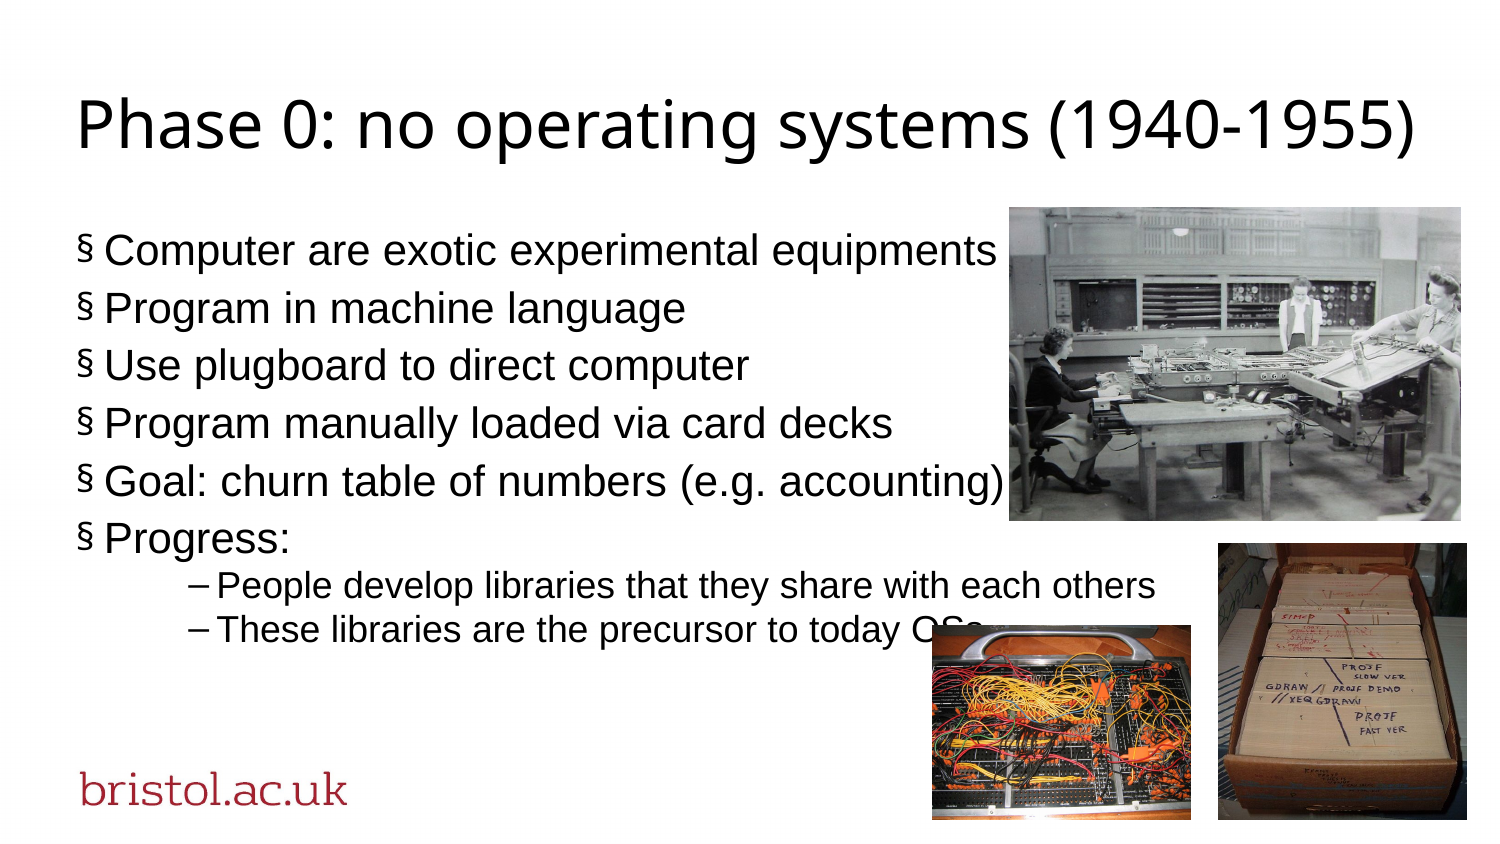

# Phase 0: no operating systems (1940-1955)
Computer are exotic experimental equipments
Program in machine language
Use plugboard to direct computer
Program manually loaded via card decks
Goal: churn table of numbers (e.g. accounting)
Progress:
People develop libraries that they share with each others
These libraries are the precursor to today OSs